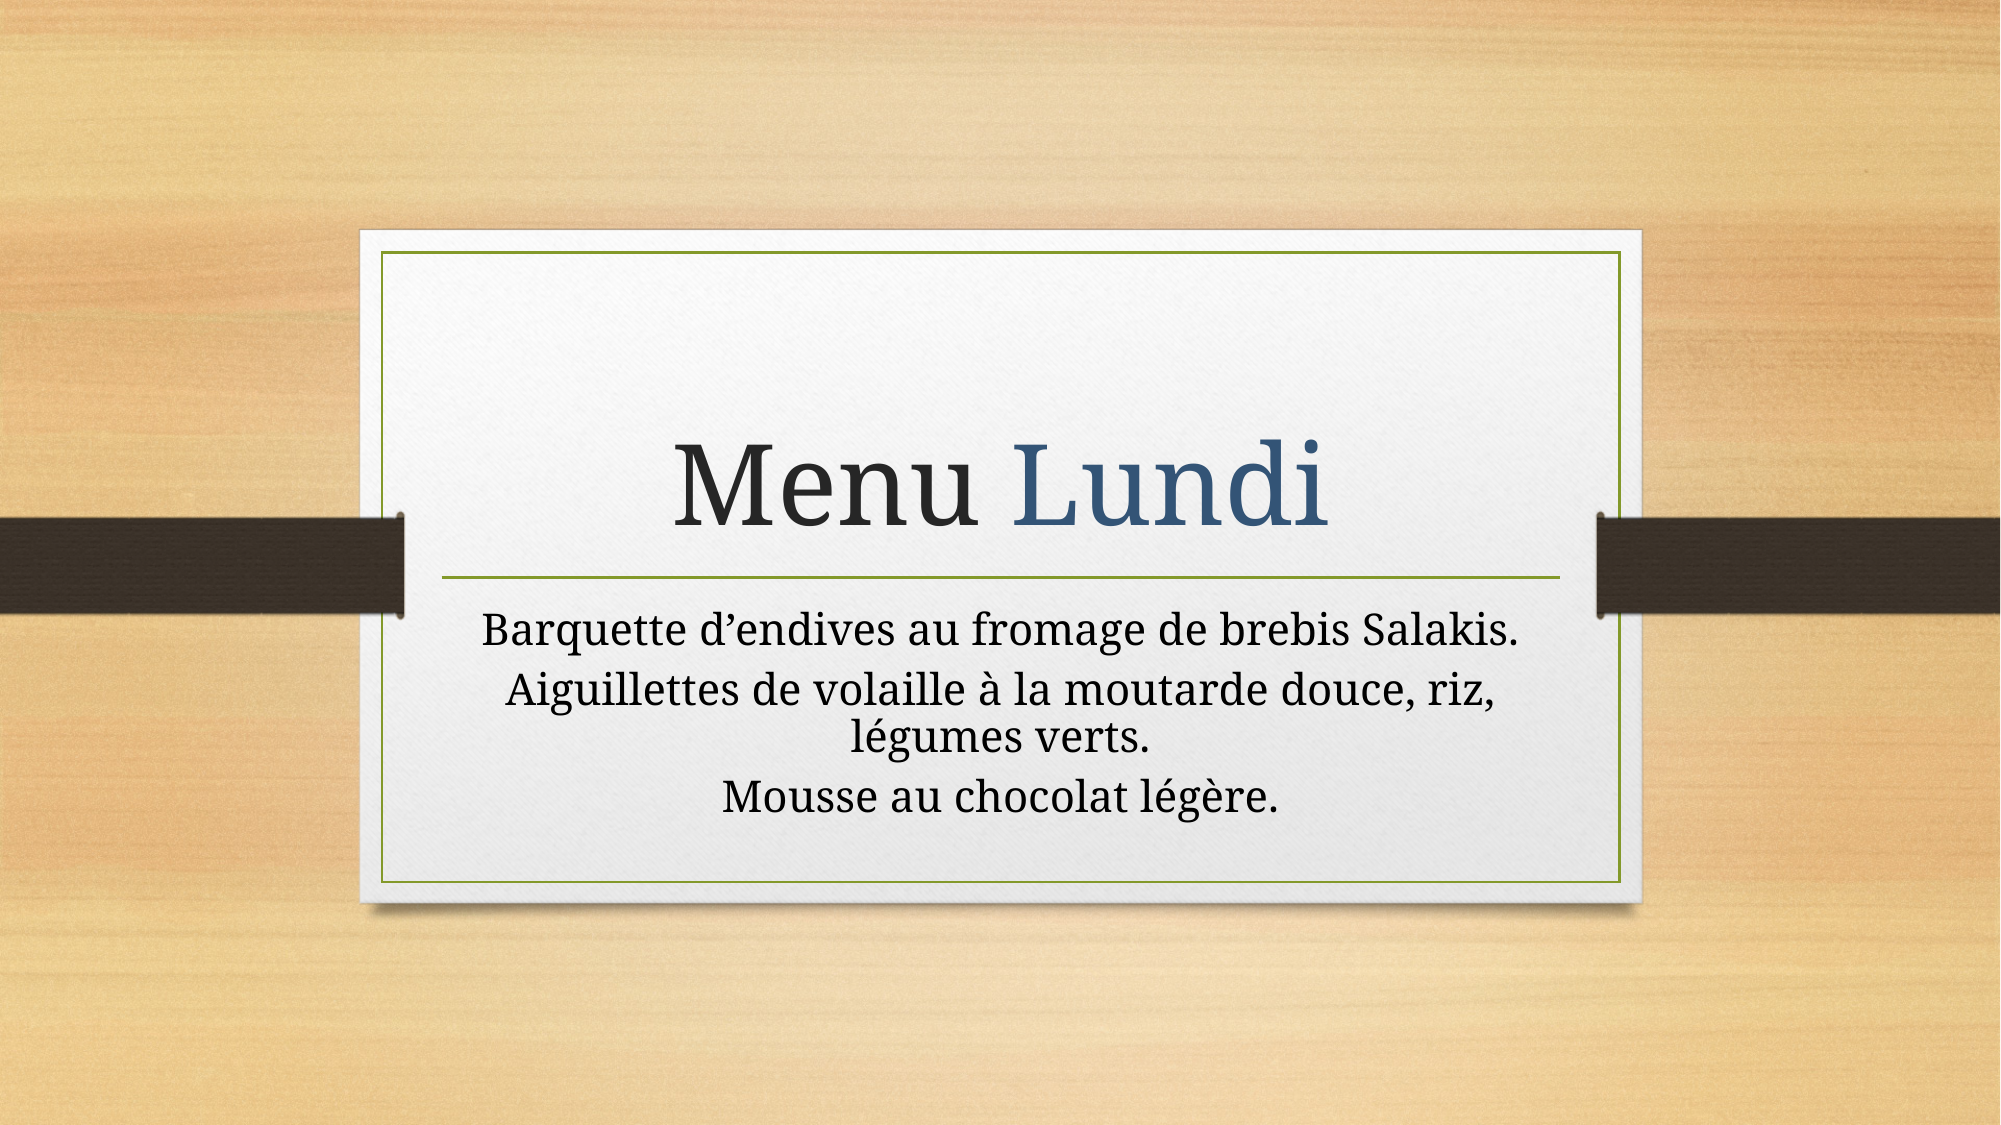

# Menu Lundi
Barquette d’endives au fromage de brebis Salakis.
Aiguillettes de volaille à la moutarde douce, riz, légumes verts.
Mousse au chocolat légère.